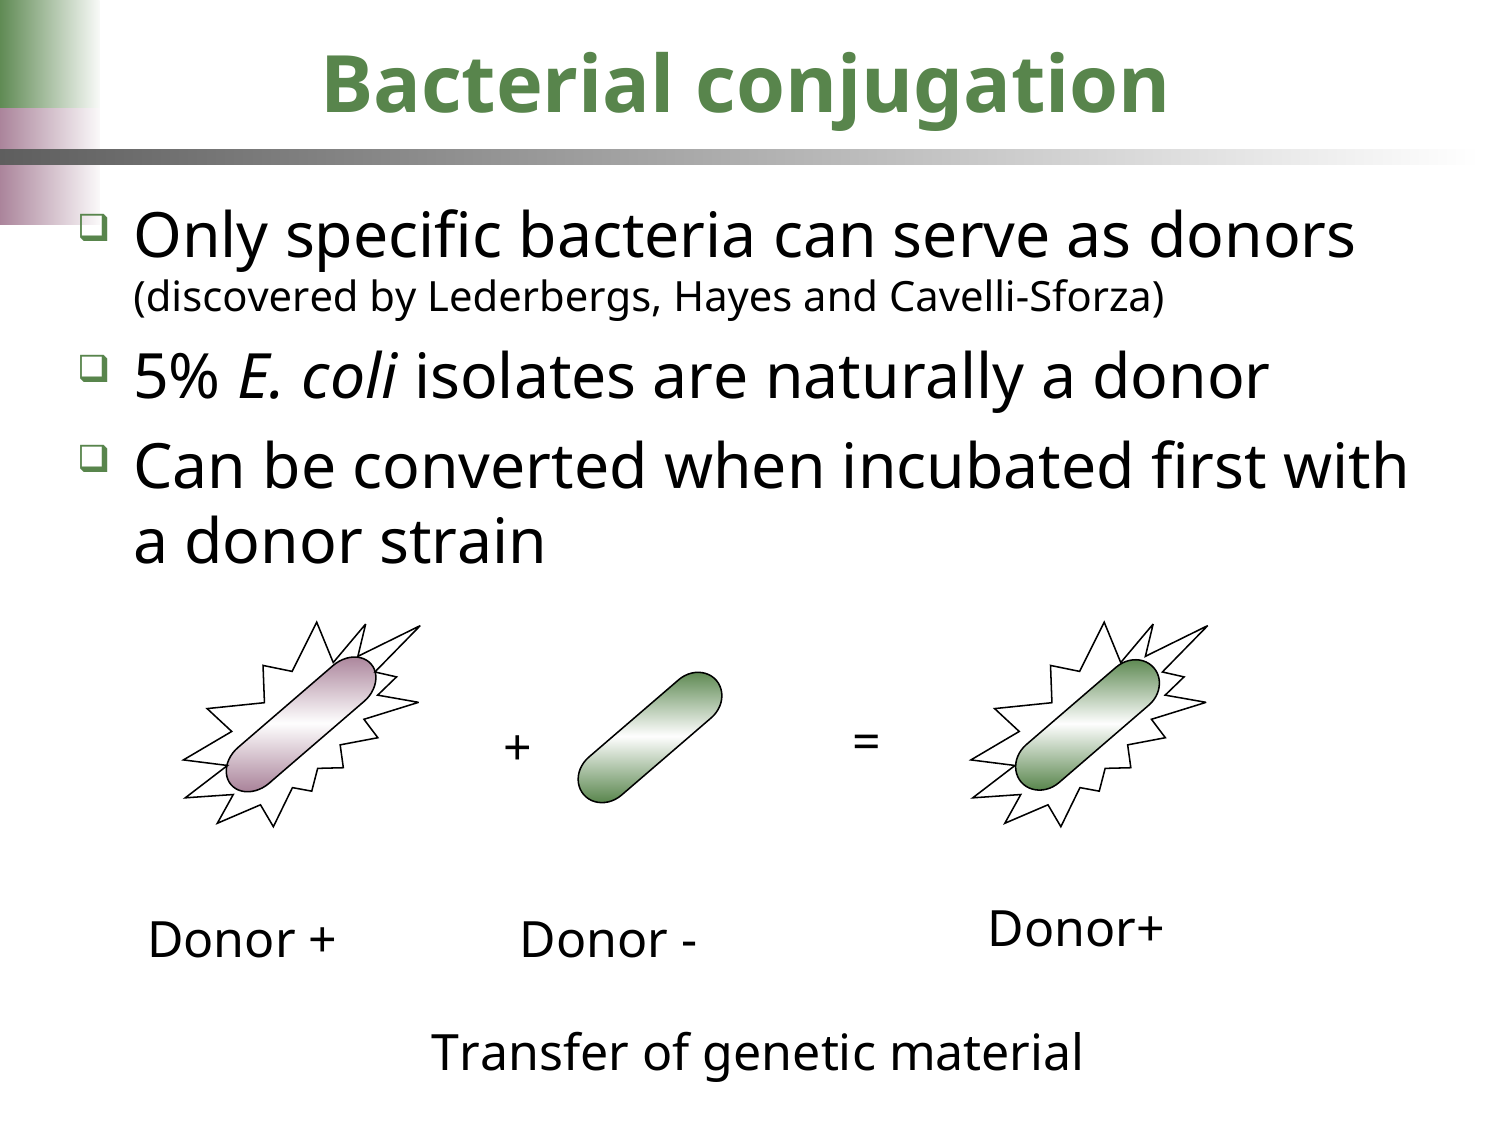

# Bacterial conjugation
Only specific bacteria can serve as donors (discovered by Lederbergs, Hayes and Cavelli-Sforza)
5% E. coli isolates are naturally a donor
Can be converted when incubated first with a donor strain
=
+
Donor+
Donor +
Donor -
Transfer of genetic material